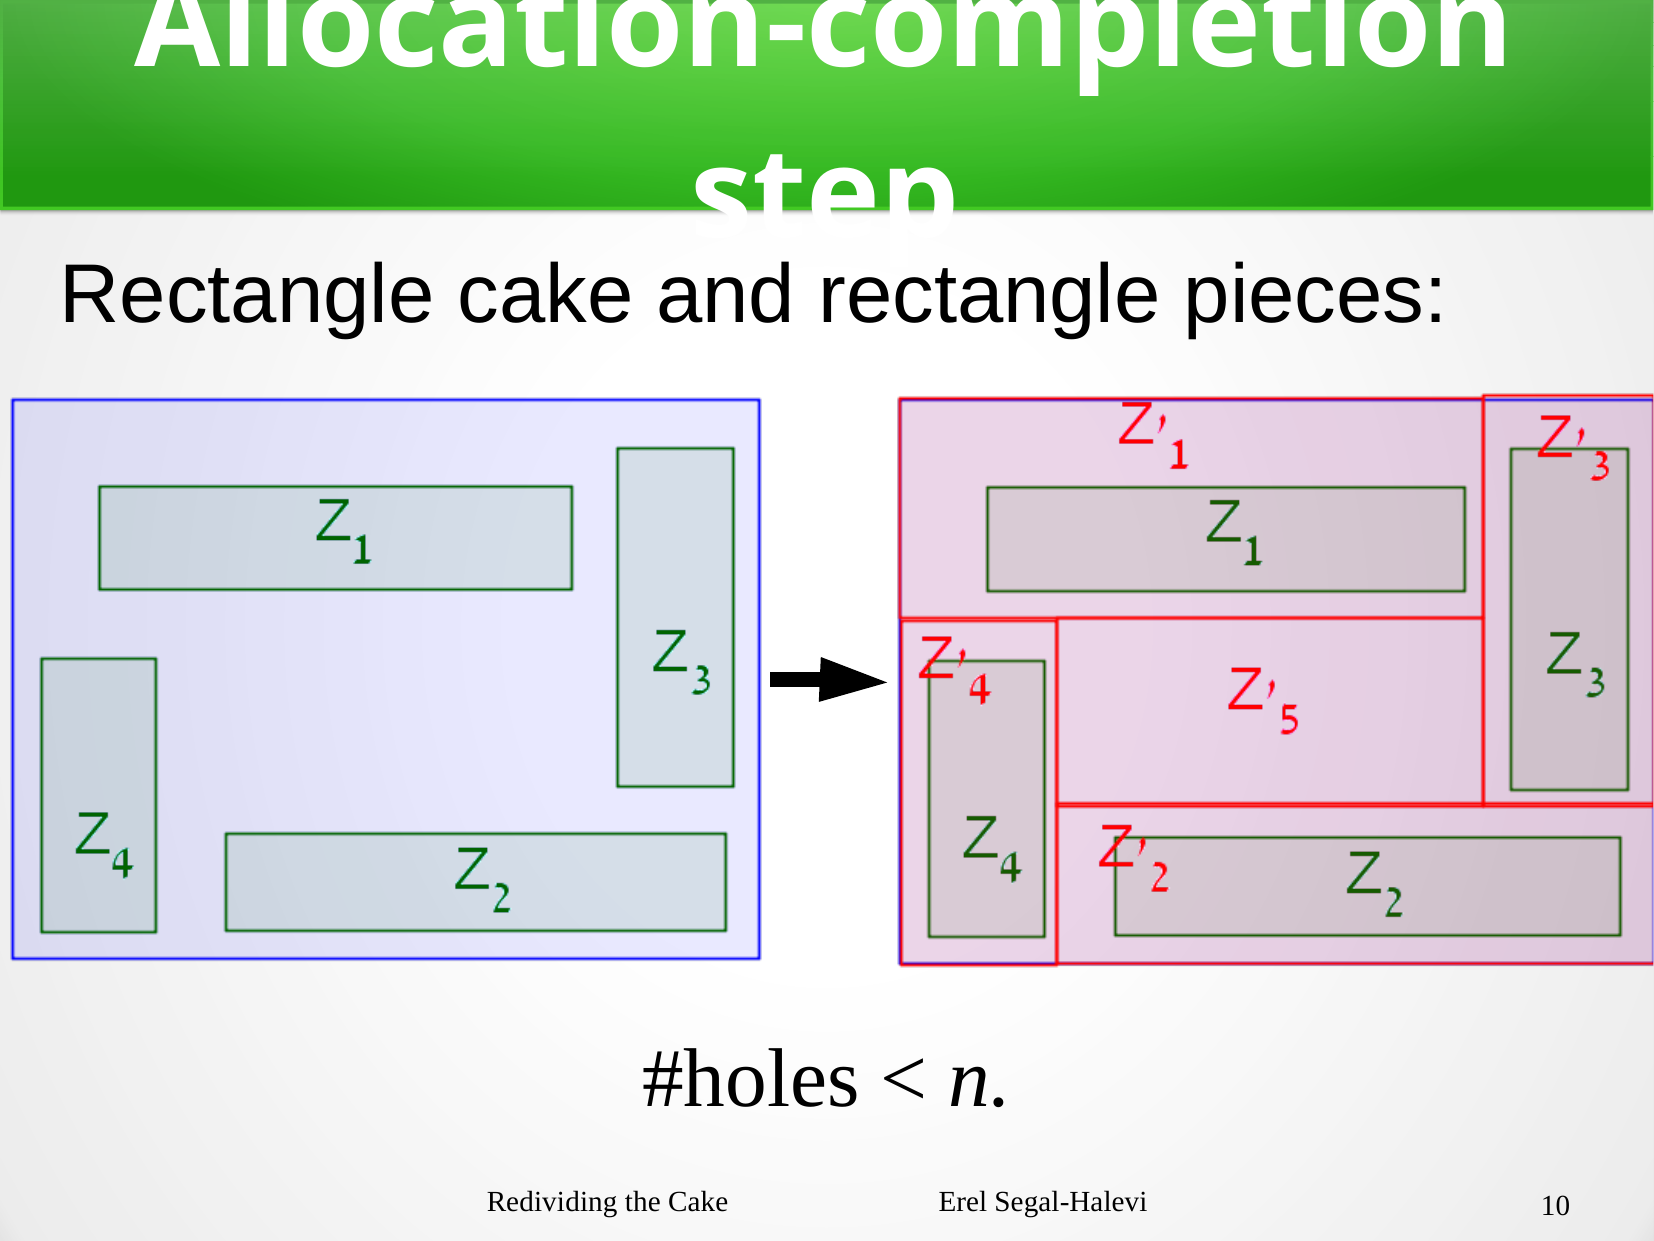

# Allocation-completion step
Rectangle cake and rectangle pieces:
#holes < n.
Redividing the Cake Erel Segal-Halevi
10